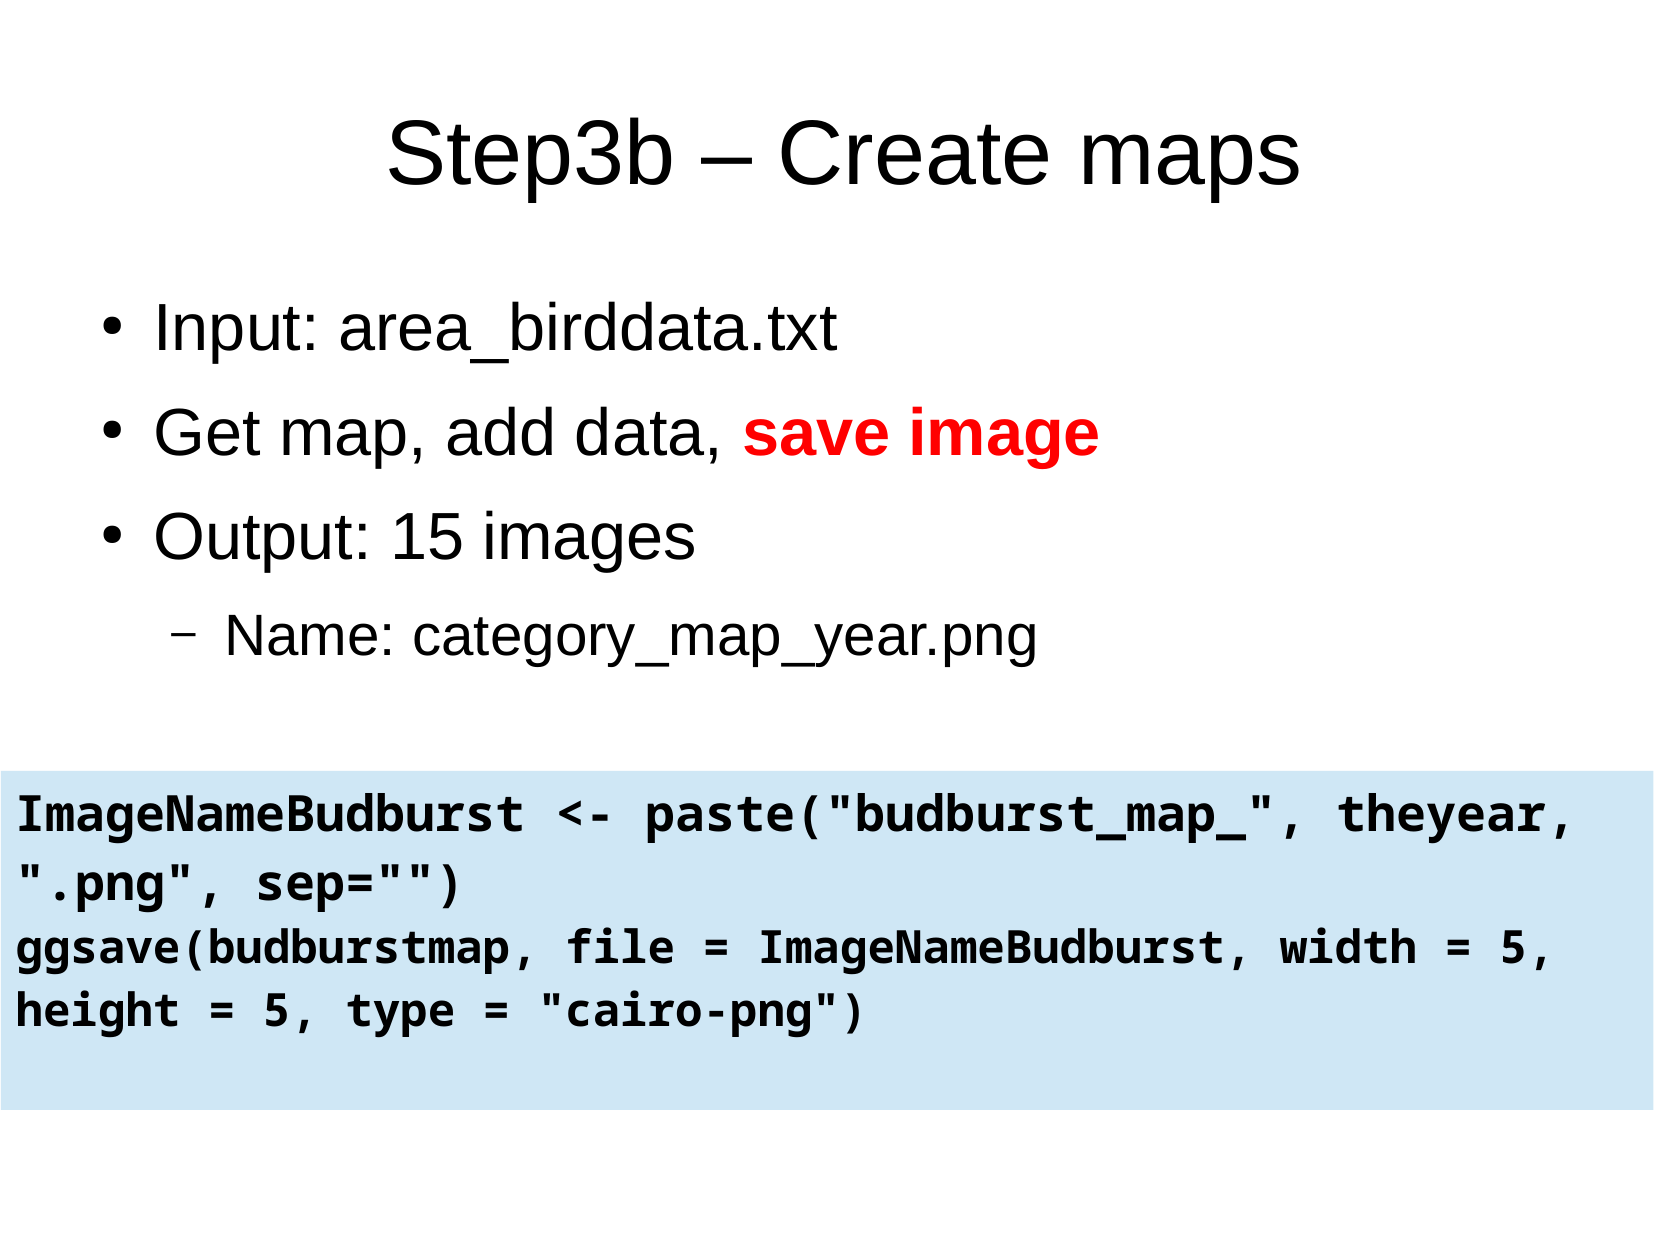

# Step3b – Create maps
Input: area_birddata.txt
Get map, add data, save image
Output: 15 images
Name: category_map_year.png
ImageNameBudburst <- paste("budburst_map_", theyear, ".png", sep="")
ggsave(budburstmap, file = ImageNameBudburst, width = 5,
height = 5, type = "cairo-png")